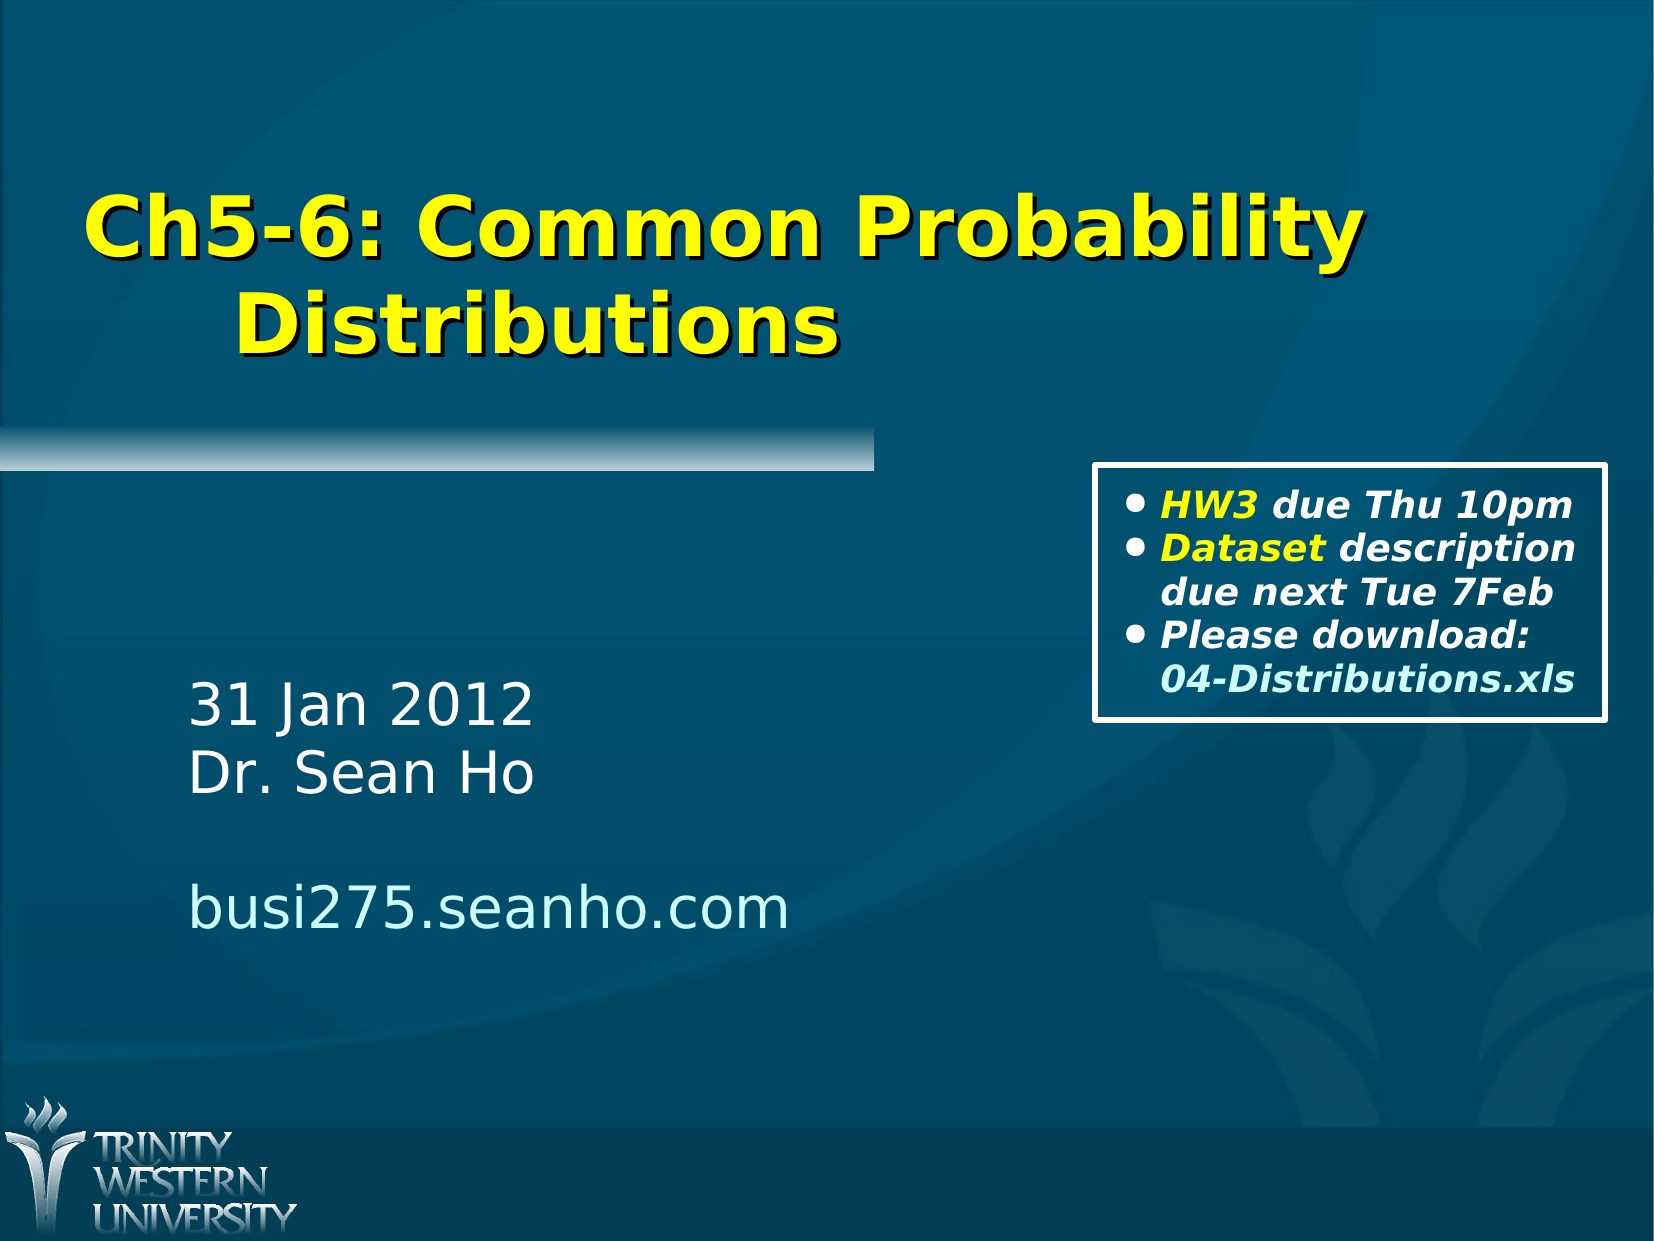

# Ch5-6: Common Probability Distributions
HW3 due Thu 10pm
Dataset description
due next Tue 7Feb
Please download:
04-Distributions.xls
31 Jan 2012
Dr. Sean Ho
busi275.seanho.com